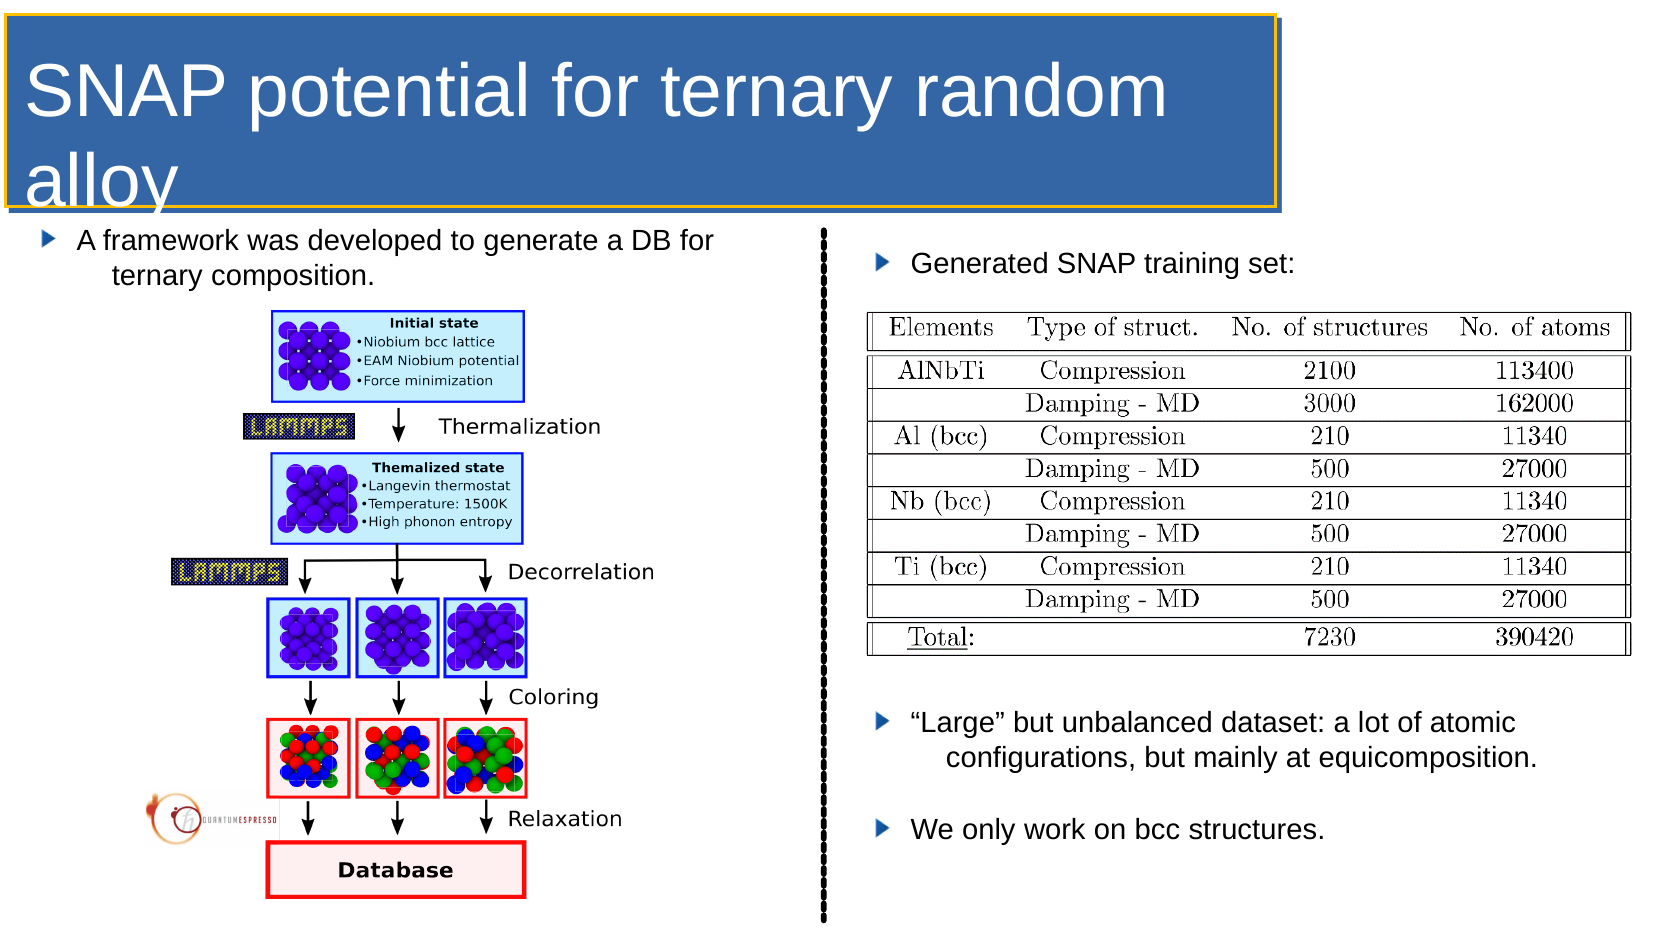

SNAP potential for ternary random alloy
A framework was developed to generate a DB for ternary composition.
Generated SNAP training set:
“Large” but unbalanced dataset: a lot of atomic configurations, but mainly at equicomposition.
We only work on bcc structures.